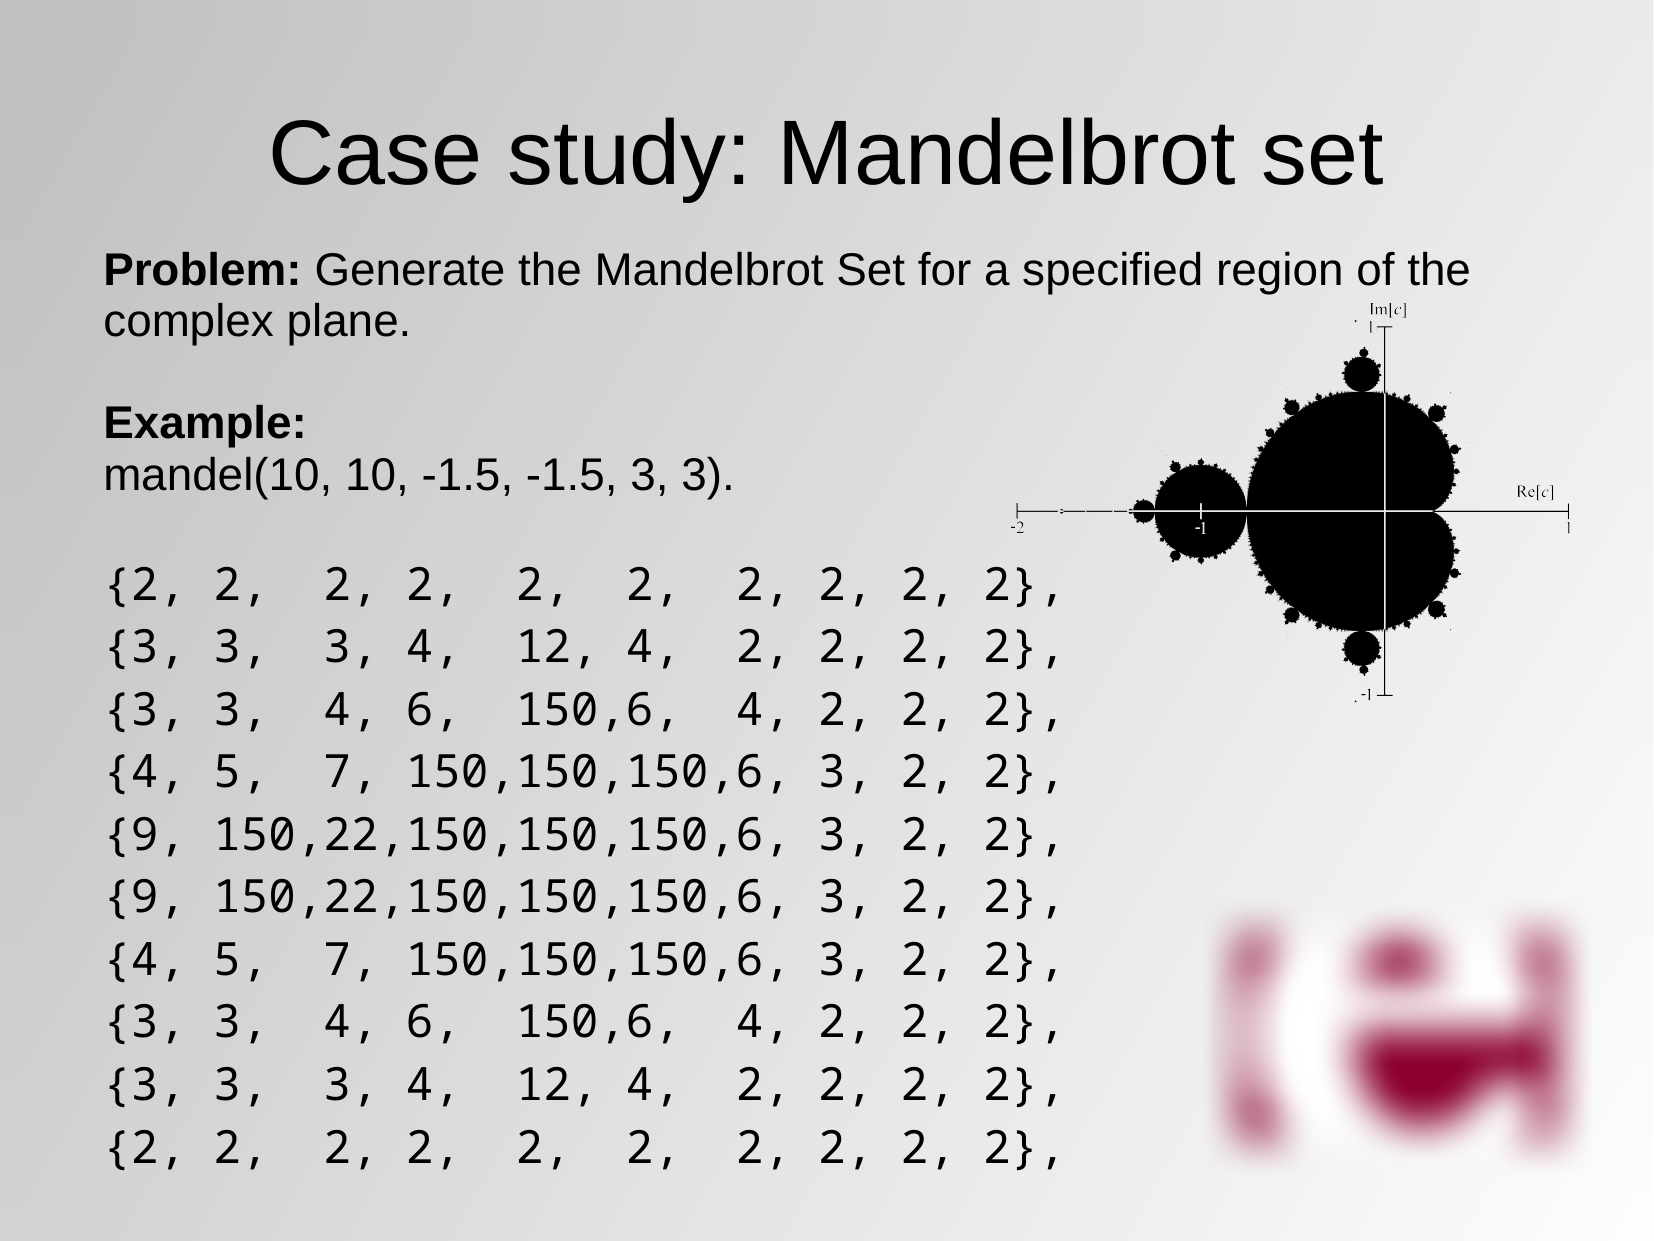

# Case study: Mandelbrot set
Problem: Generate the Mandelbrot Set for a specified region of the complex plane.
Example:
mandel(10, 10, -1.5, -1.5, 3, 3).
{2, 2, 2, 2, 2, 2, 2, 2, 2, 2},
{3, 3, 3, 4, 12, 4, 2, 2, 2, 2},
{3, 3, 4, 6, 150,6, 4, 2, 2, 2},
{4, 5, 7, 150,150,150,6, 3, 2, 2},
{9, 150,22,150,150,150,6, 3, 2, 2},
{9, 150,22,150,150,150,6, 3, 2, 2},
{4, 5, 7, 150,150,150,6, 3, 2, 2},
{3, 3, 4, 6, 150,6, 4, 2, 2, 2},
{3, 3, 3, 4, 12, 4, 2, 2, 2, 2},
{2, 2, 2, 2, 2, 2, 2, 2, 2, 2},